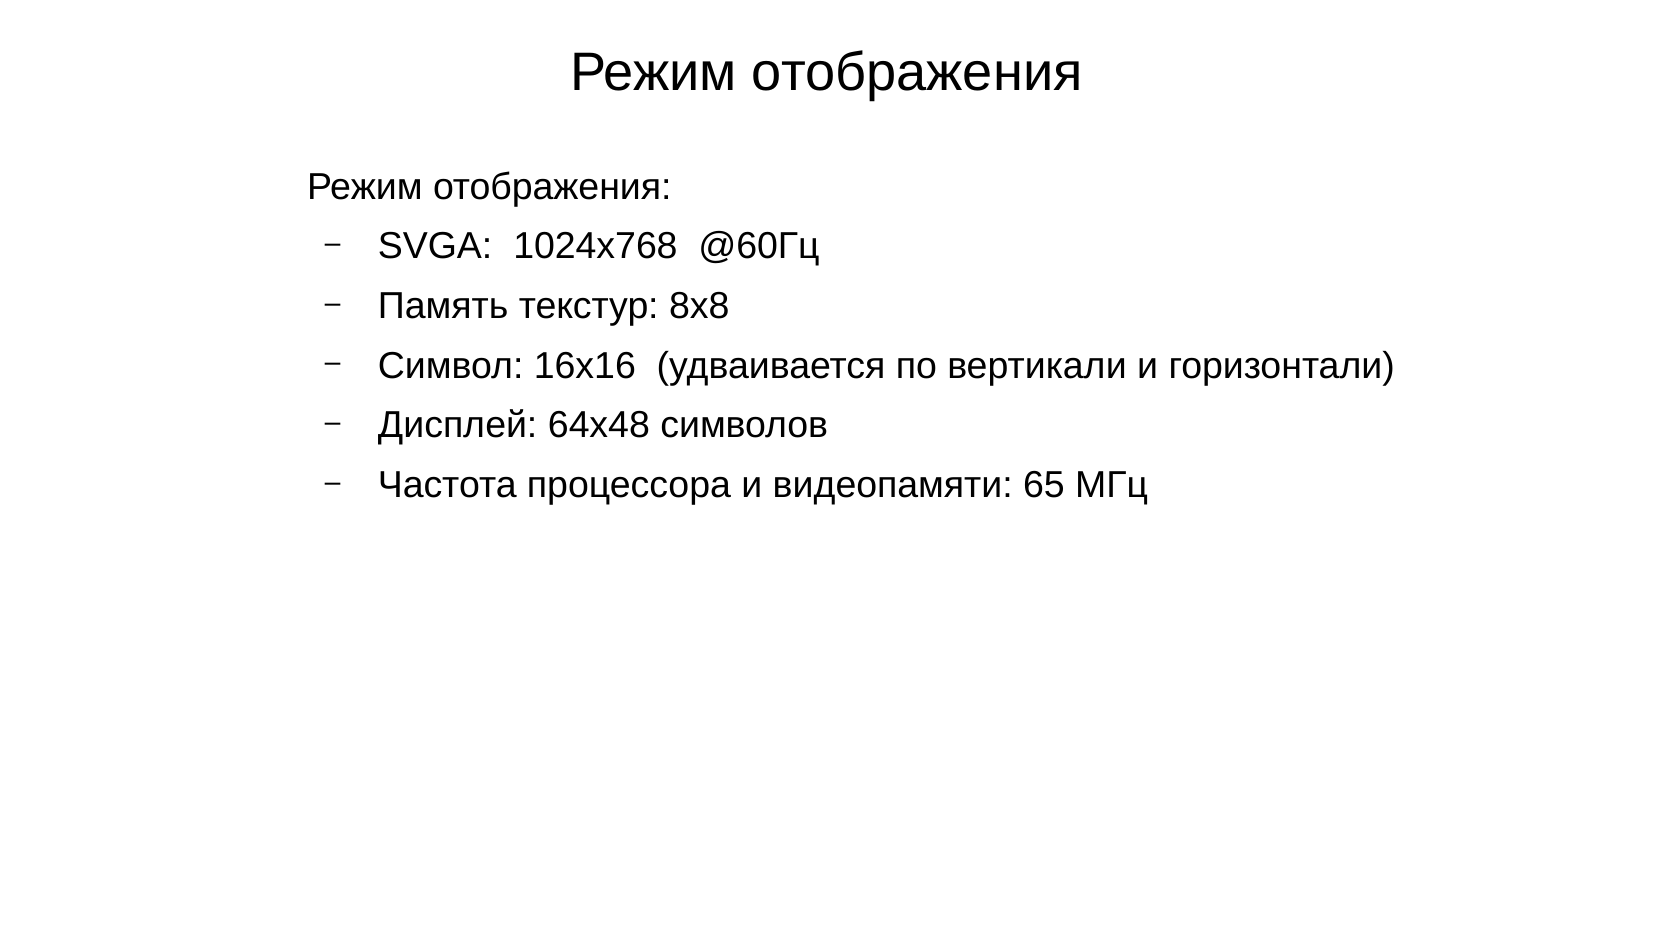

# Режим отображения
Режим отображения:
SVGA: 1024x768 @60Гц
Память текстур: 8x8
Символ: 16x16 (удваивается по вертикали и горизонтали)
Дисплей: 64x48 символов
Частота процессора и видеопамяти: 65 МГц